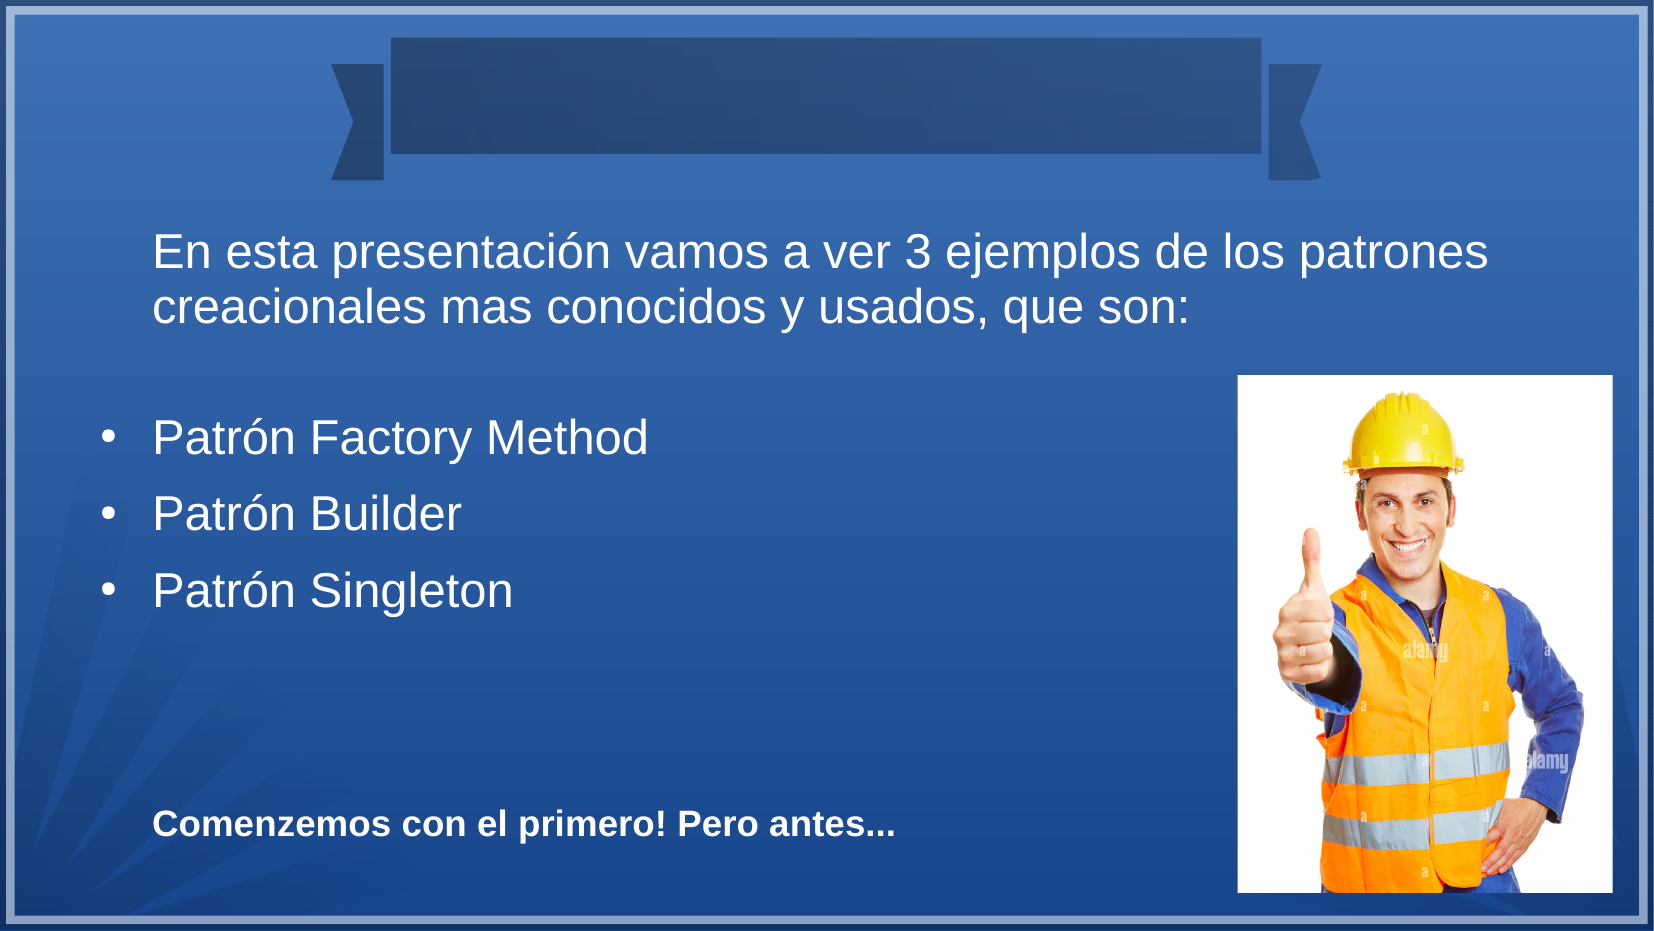

# En esta presentación vamos a ver 3 ejemplos de los patrones creacionales mas conocidos y usados, que son:
Patrón Factory Method
Patrón Builder
Patrón Singleton
Comenzemos con el primero! Pero antes...